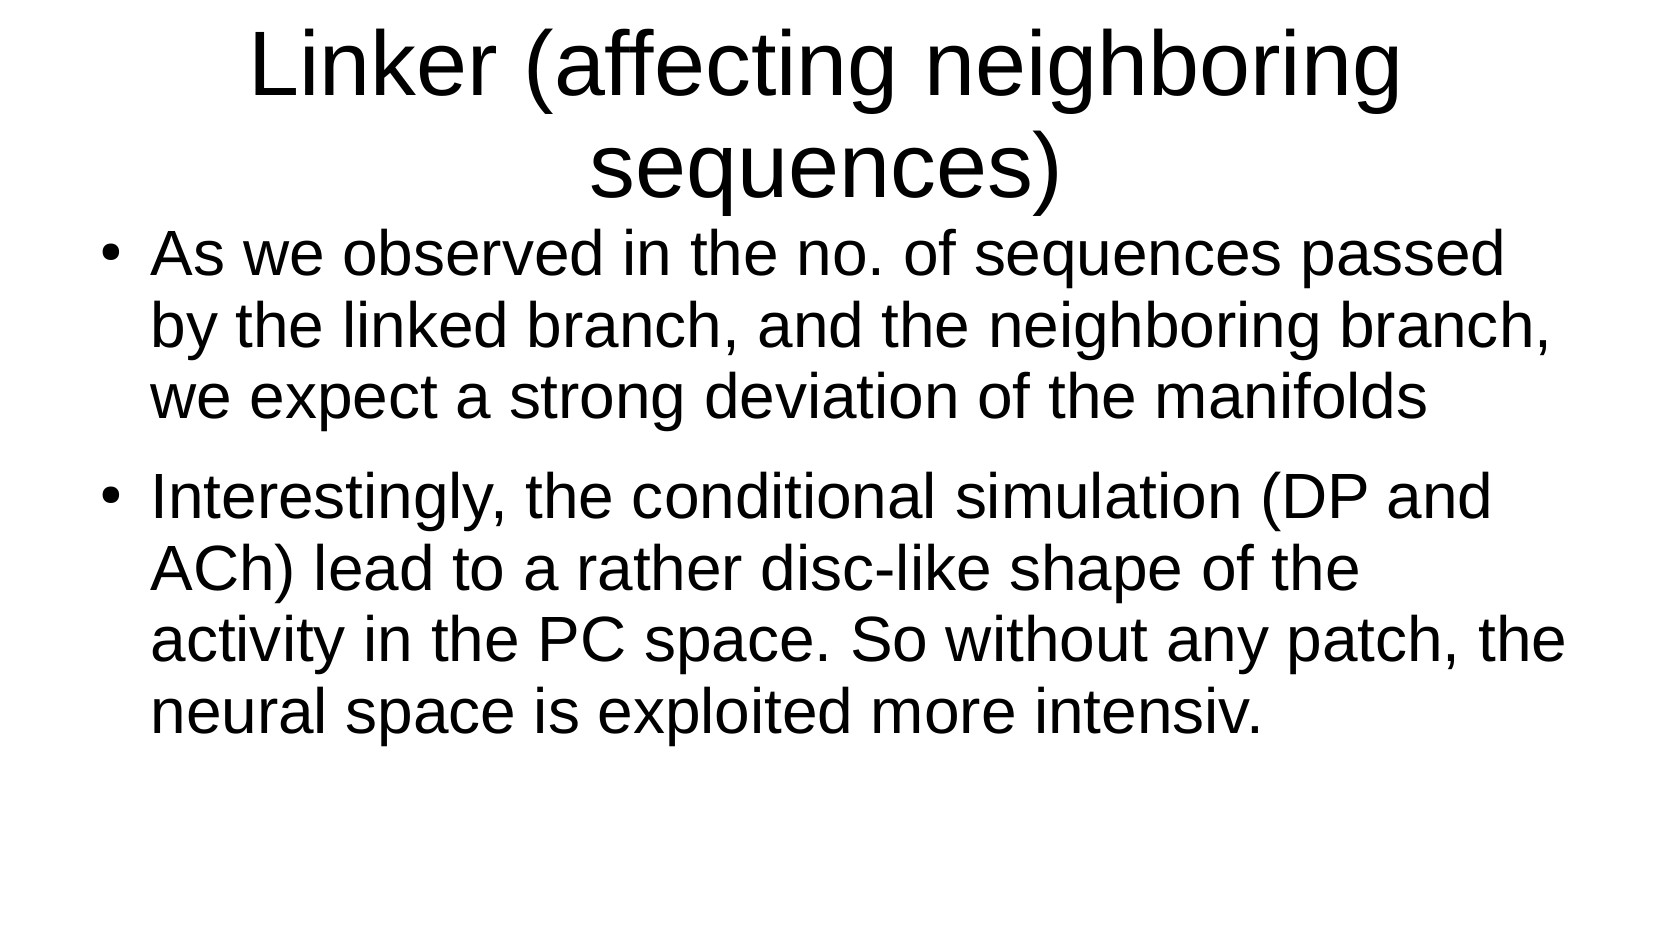

# Linker (affecting neighboring sequences)
As we observed in the no. of sequences passed by the linked branch, and the neighboring branch, we expect a strong deviation of the manifolds
Interestingly, the conditional simulation (DP and ACh) lead to a rather disc-like shape of the activity in the PC space. So without any patch, the neural space is exploited more intensiv.